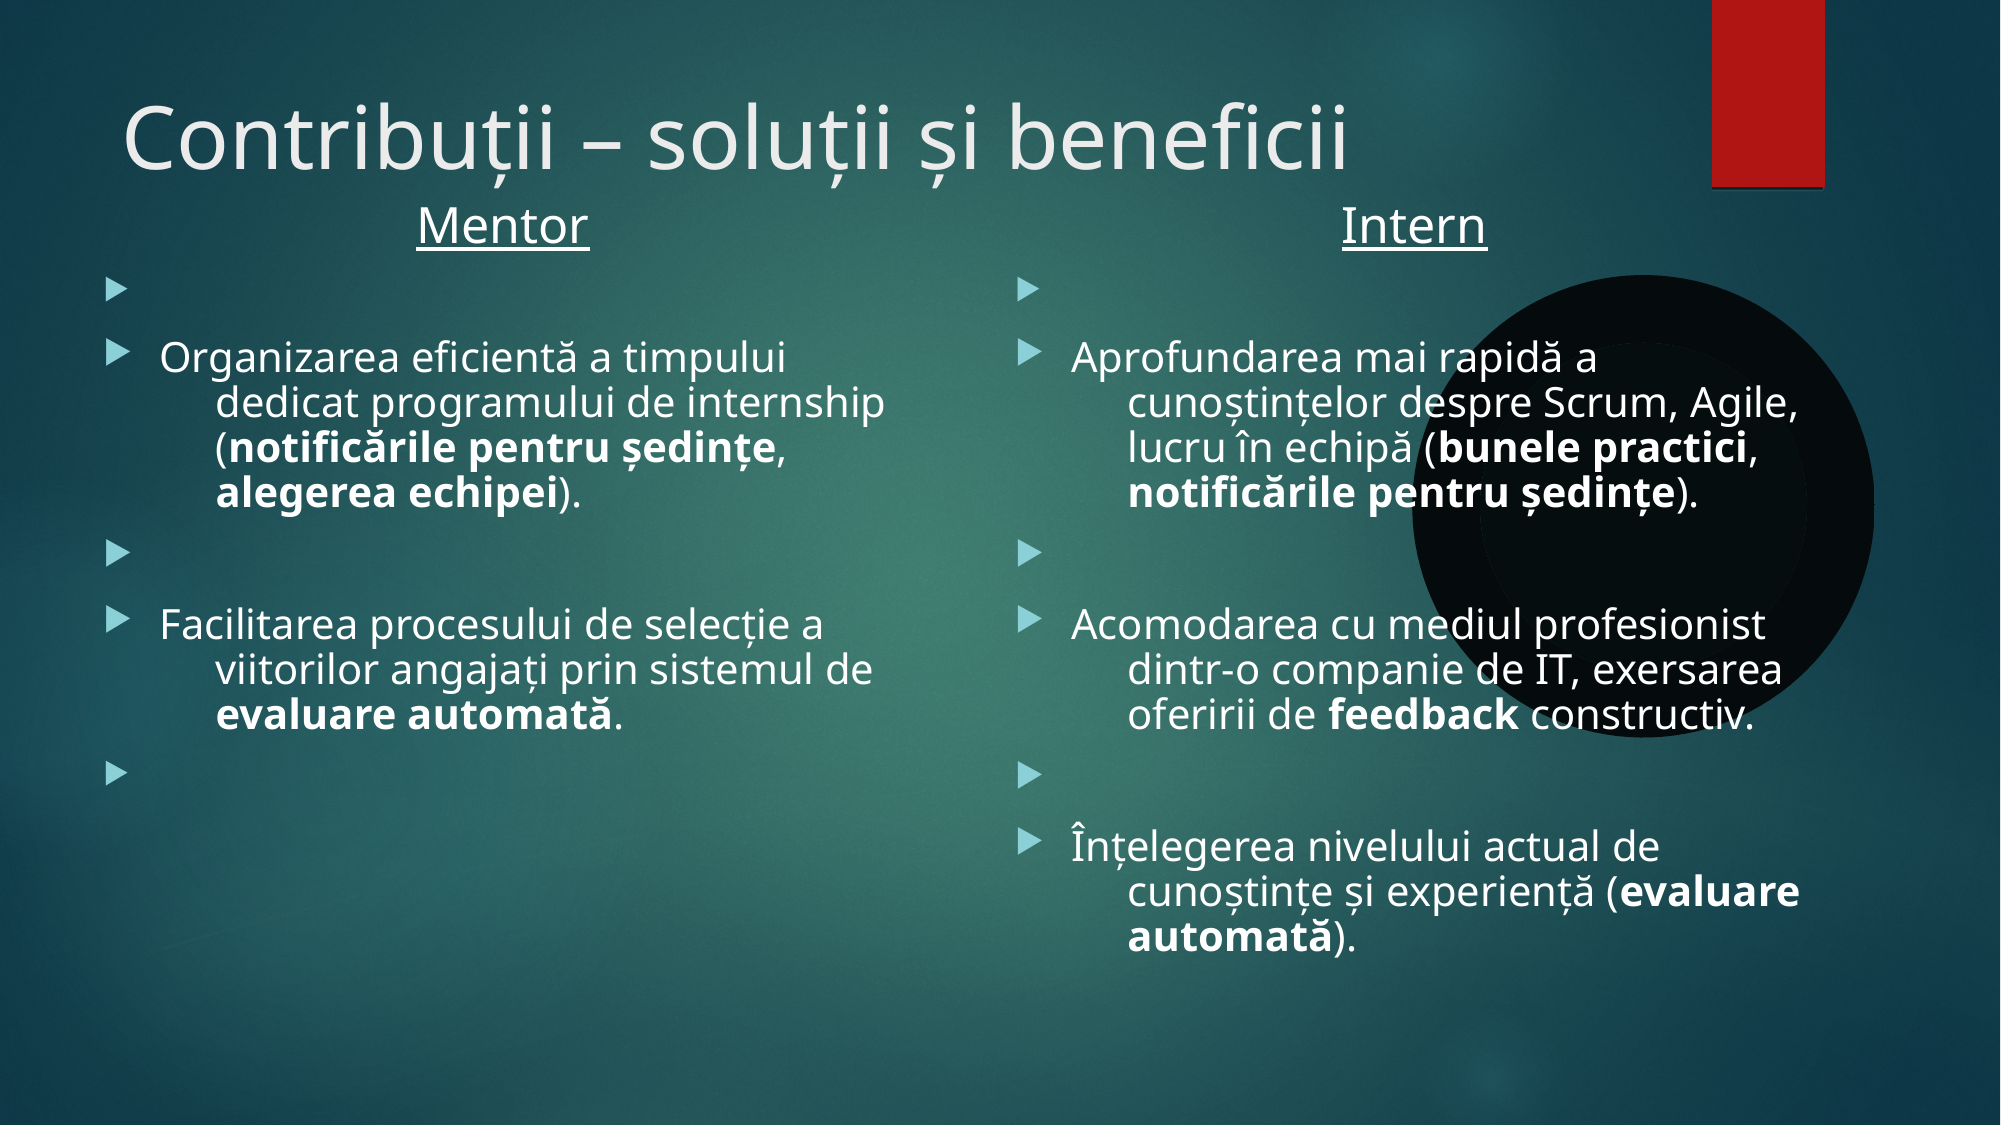

# Contribuții – soluții și beneficii
Mentor
Organizarea eficientă a timpului dedicat programului de internship (notificările pentru ședințe, alegerea echipei).
Facilitarea procesului de selecție a viitorilor angajați prin sistemul de evaluare automată.
Intern
Aprofundarea mai rapidă a cunoștințelor despre Scrum, Agile, lucru în echipă (bunele practici, notificările pentru ședințe).
Acomodarea cu mediul profesionist dintr-o companie de IT, exersarea oferirii de feedback constructiv.
Înțelegerea nivelului actual de cunoștințe și experiență (evaluare automată).